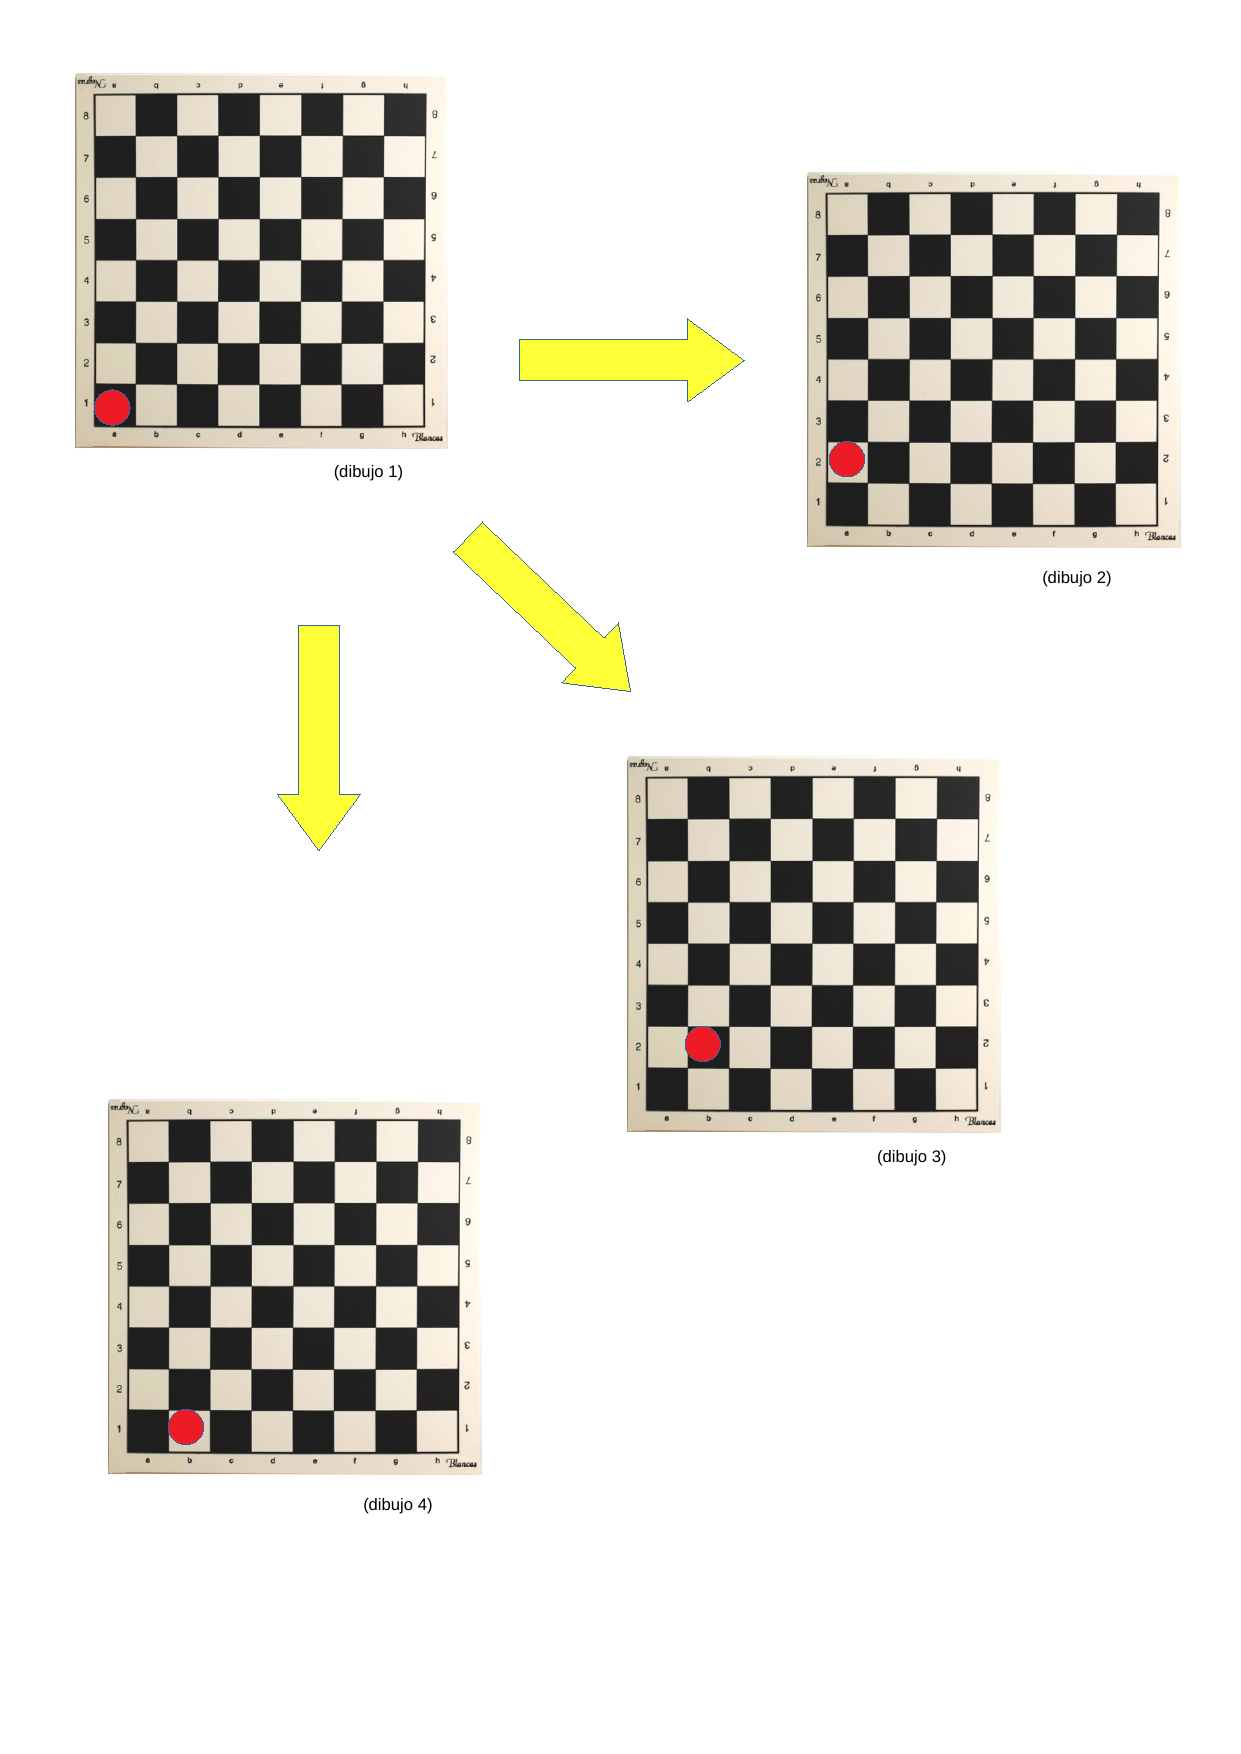

(dibujo 1)
(dibujo 2)
(dibujo 3)
(dibujo 4)